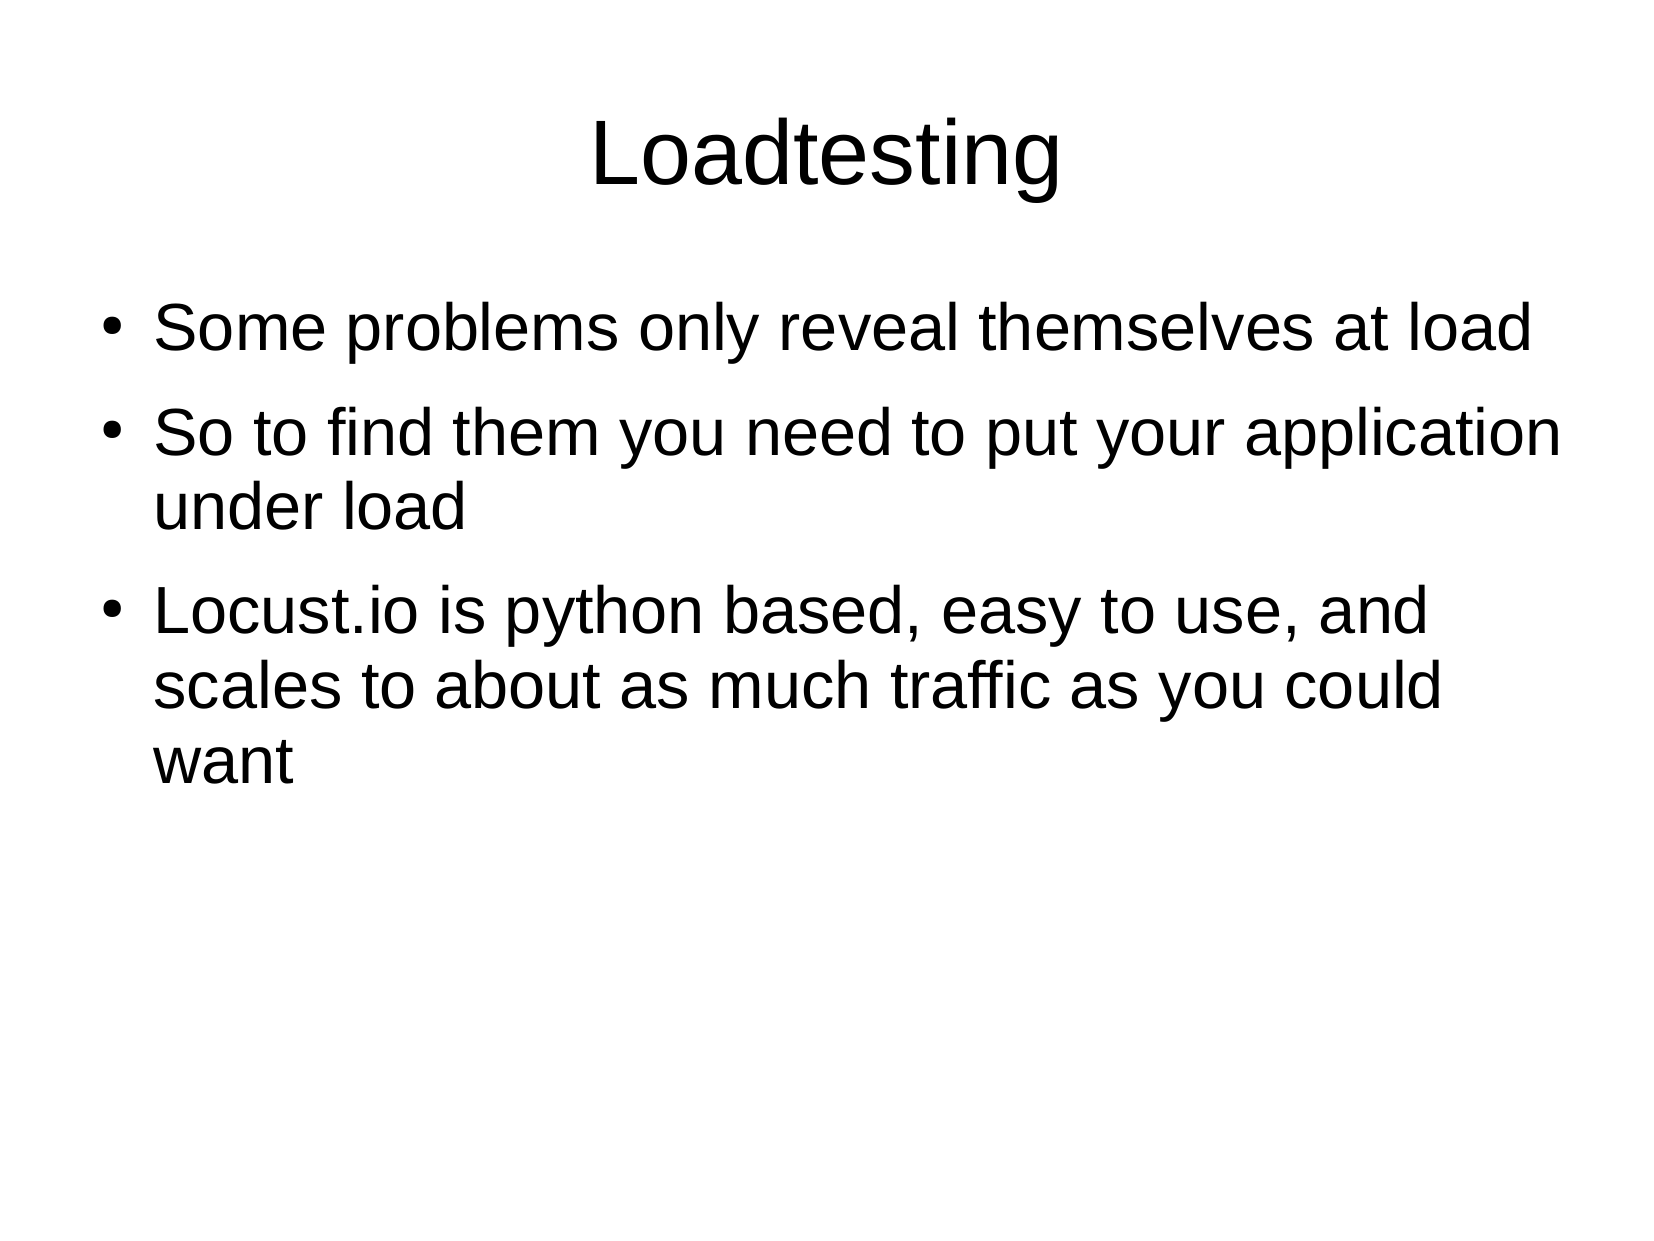

# Loadtesting
Some problems only reveal themselves at load
So to find them you need to put your application under load
Locust.io is python based, easy to use, and scales to about as much traffic as you could want